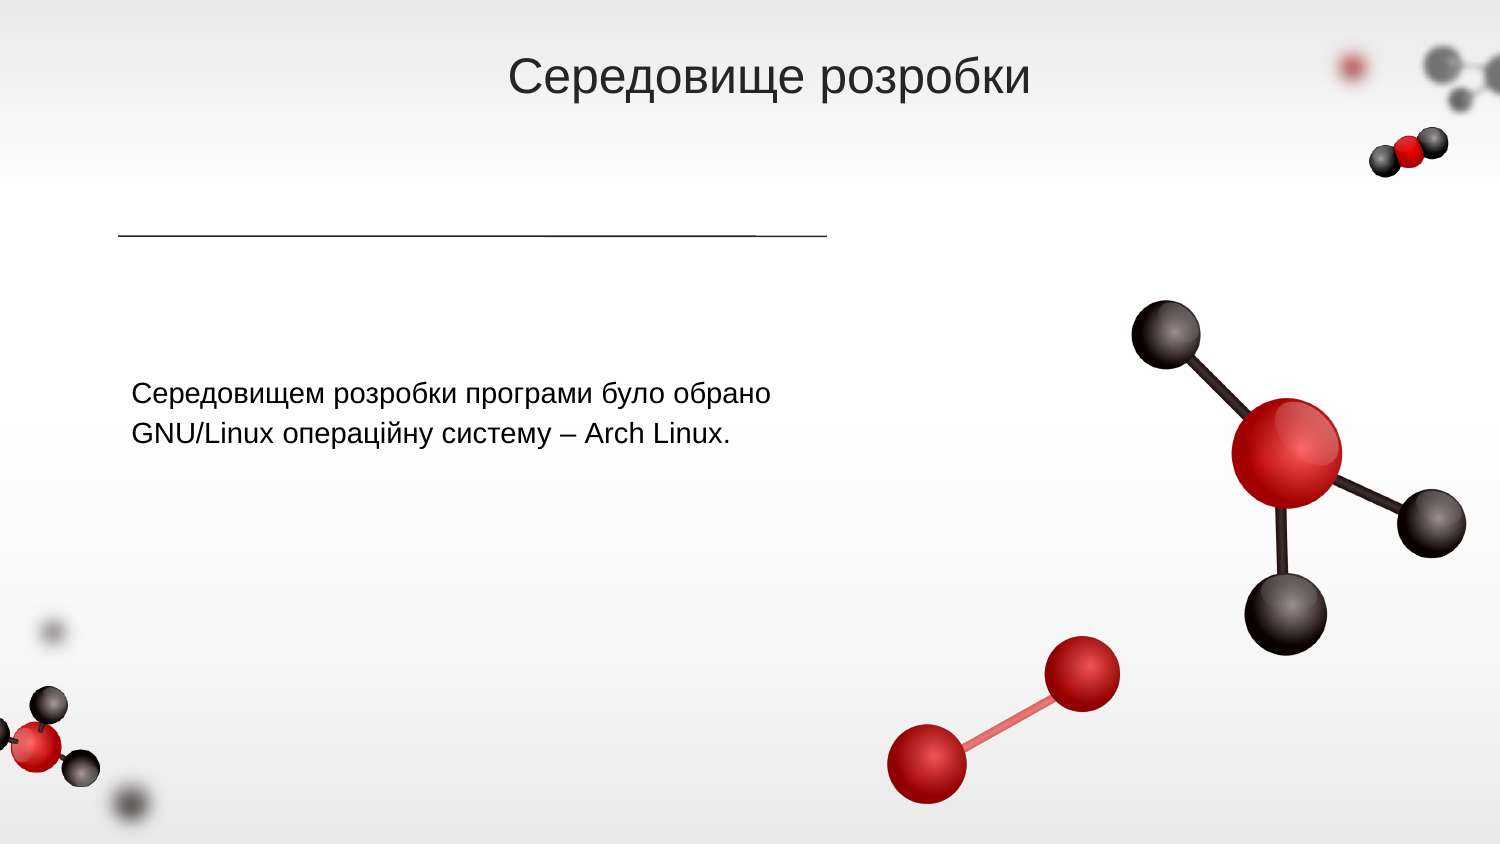

Середовище розробки
# Середовищем розробки програми було обрано GNU/Linux операційну систему – Arch Linux.